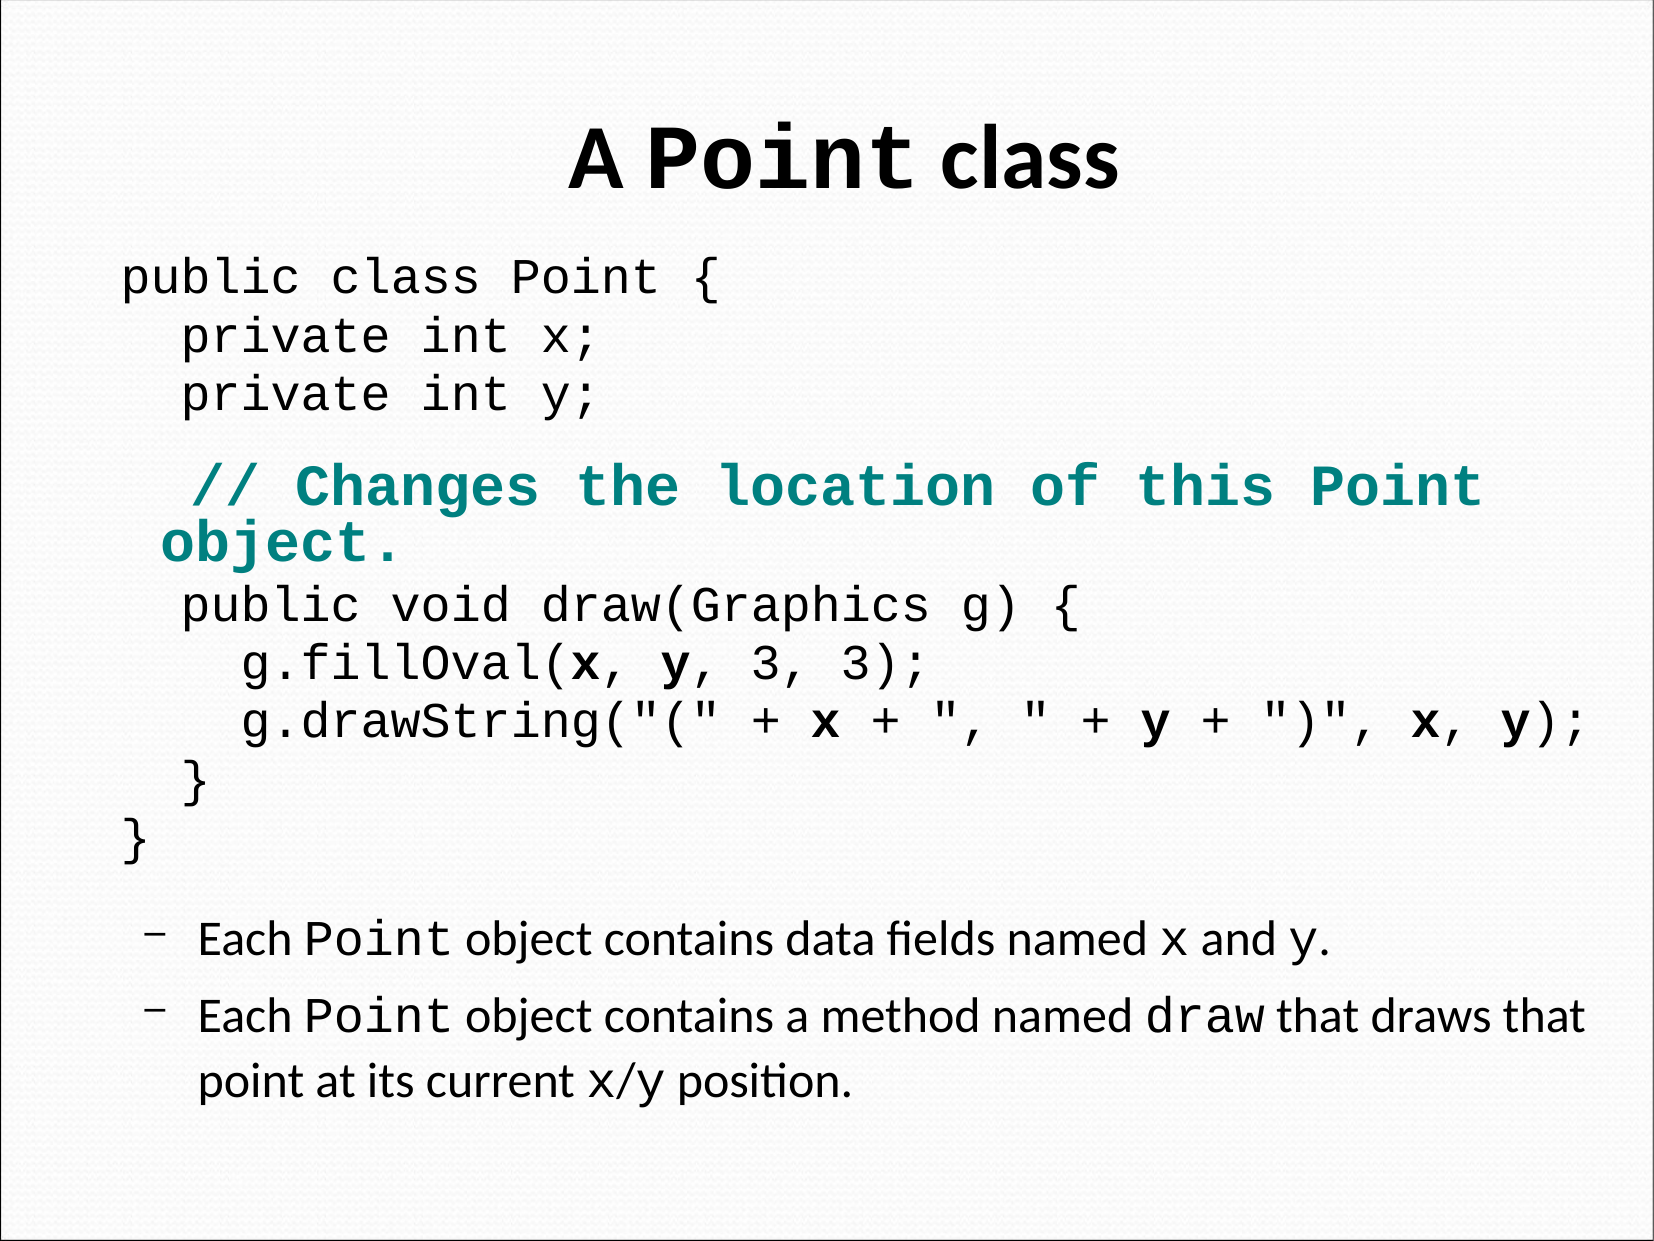

# A Point class
public class Point {
 private int x;
 private int y;
 // Changes the location of this Point object.
 public void draw(Graphics g) {
 g.fillOval(x, y, 3, 3);
 g.drawString("(" + x + ", " + y + ")", x, y);
 }
}
Each Point object contains data fields named x and y.
Each Point object contains a method named draw that draws that point at its current x/y position.